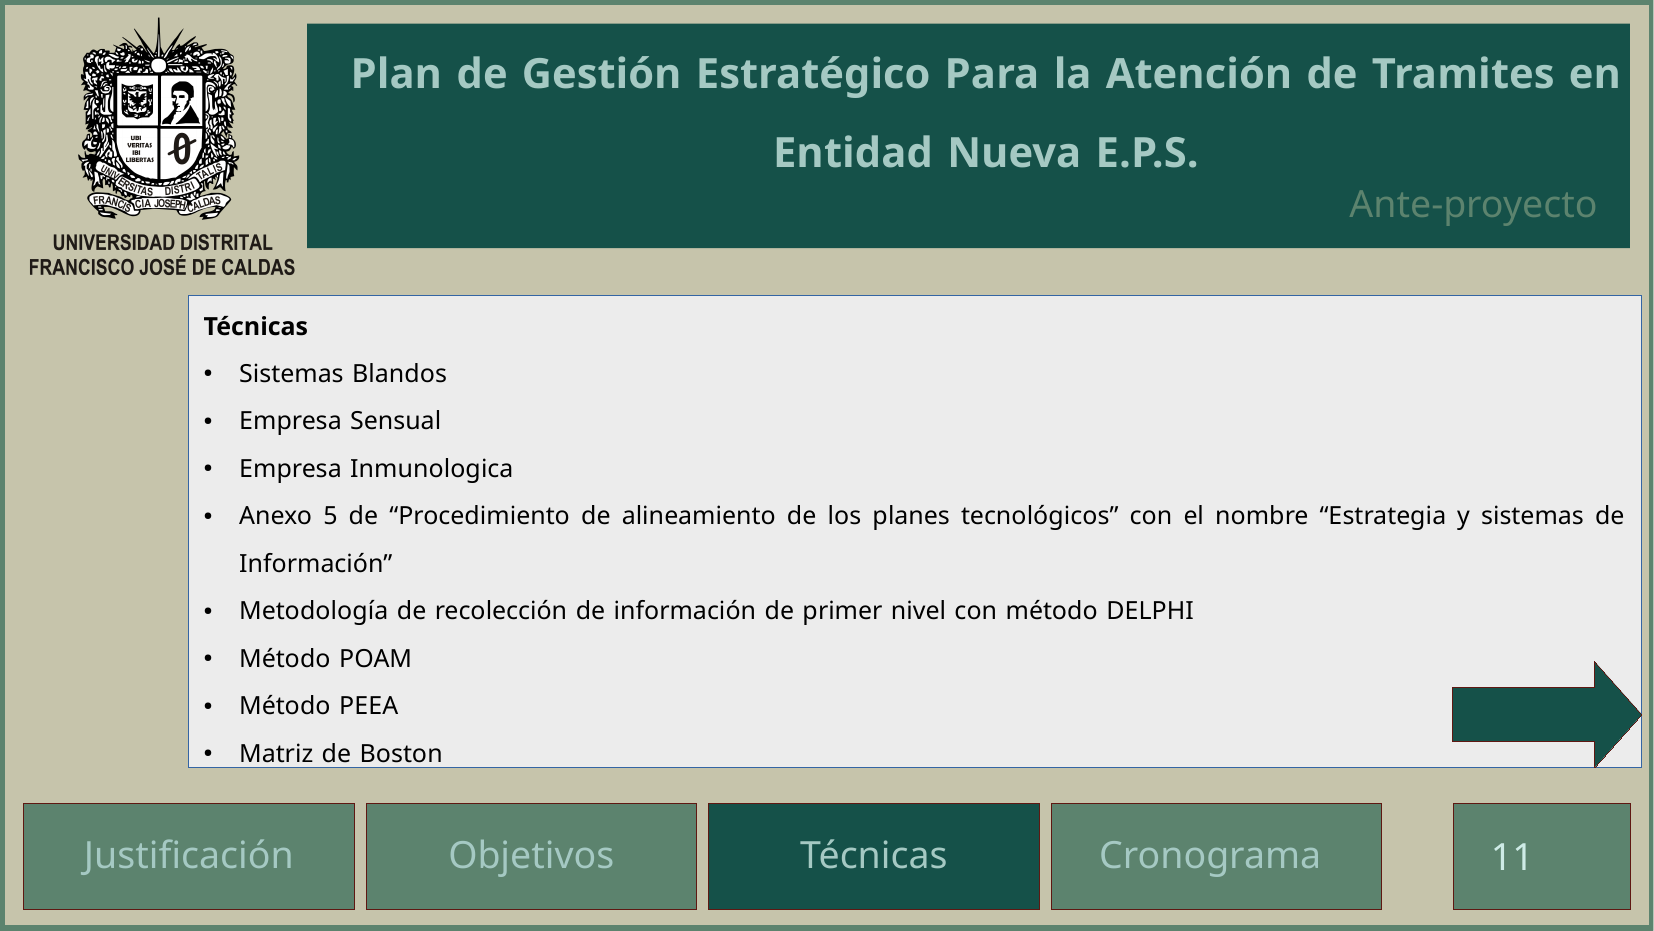

Plan de Gestión Estratégico Para la Atención de Tramites en Entidad Nueva E.P.S.
Ante-proyecto
Técnicas
Sistemas Blandos
Empresa Sensual
Empresa Inmunologica
Anexo 5 de “Procedimiento de alineamiento de los planes tecnológicos” con el nombre “Estrategia y sistemas de Información”
Metodología de recolección de información de primer nivel con método DELPHI
Método POAM
Método PEEA
Matriz de Boston
Justificación
Objetivos
Técnicas
Cronograma